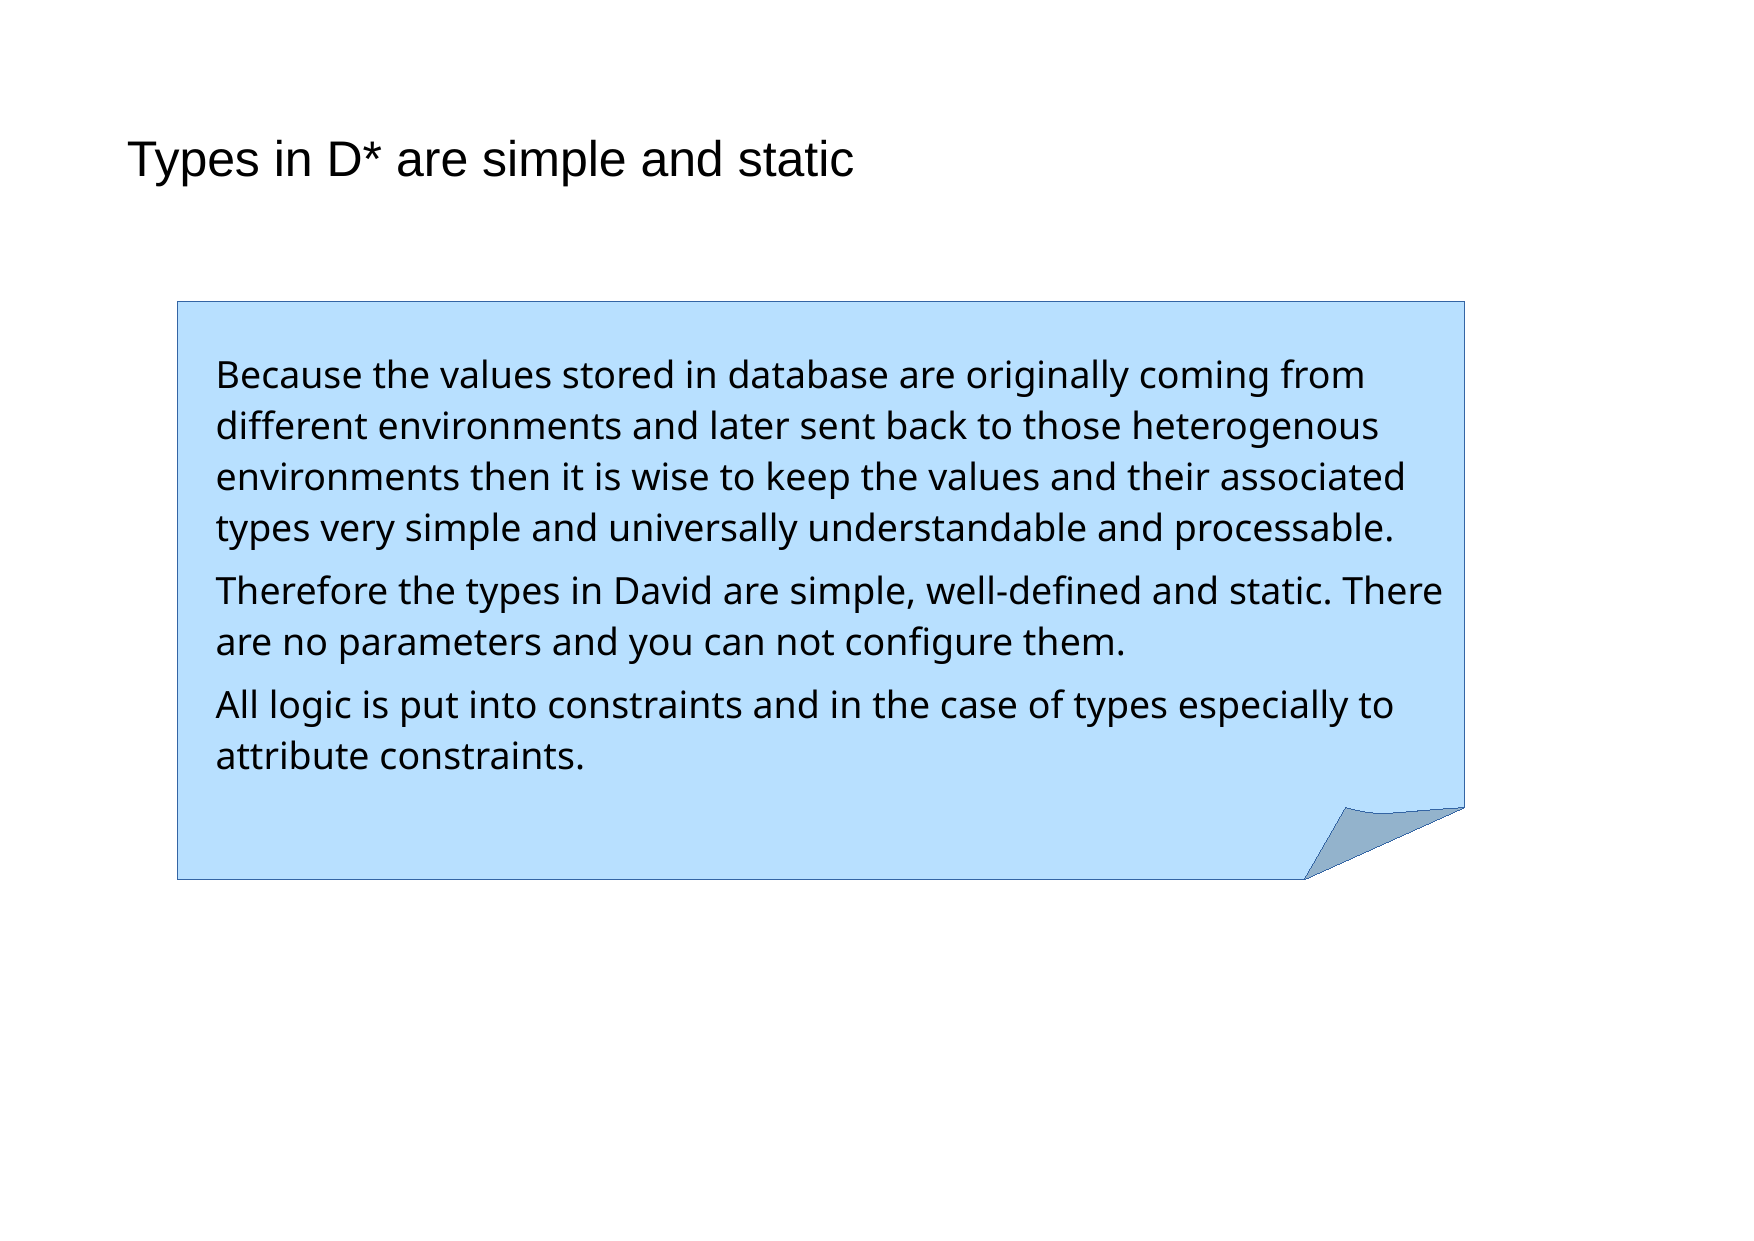

Types in D* are simple and static
Because the values stored in database are originally coming from different environments and later sent back to those heterogenous environments then it is wise to keep the values and their associated types very simple and universally understandable and processable.
Therefore the types in David are simple, well-defined and static. There are no parameters and you can not configure them.
All logic is put into constraints and in the case of types especially to attribute constraints.